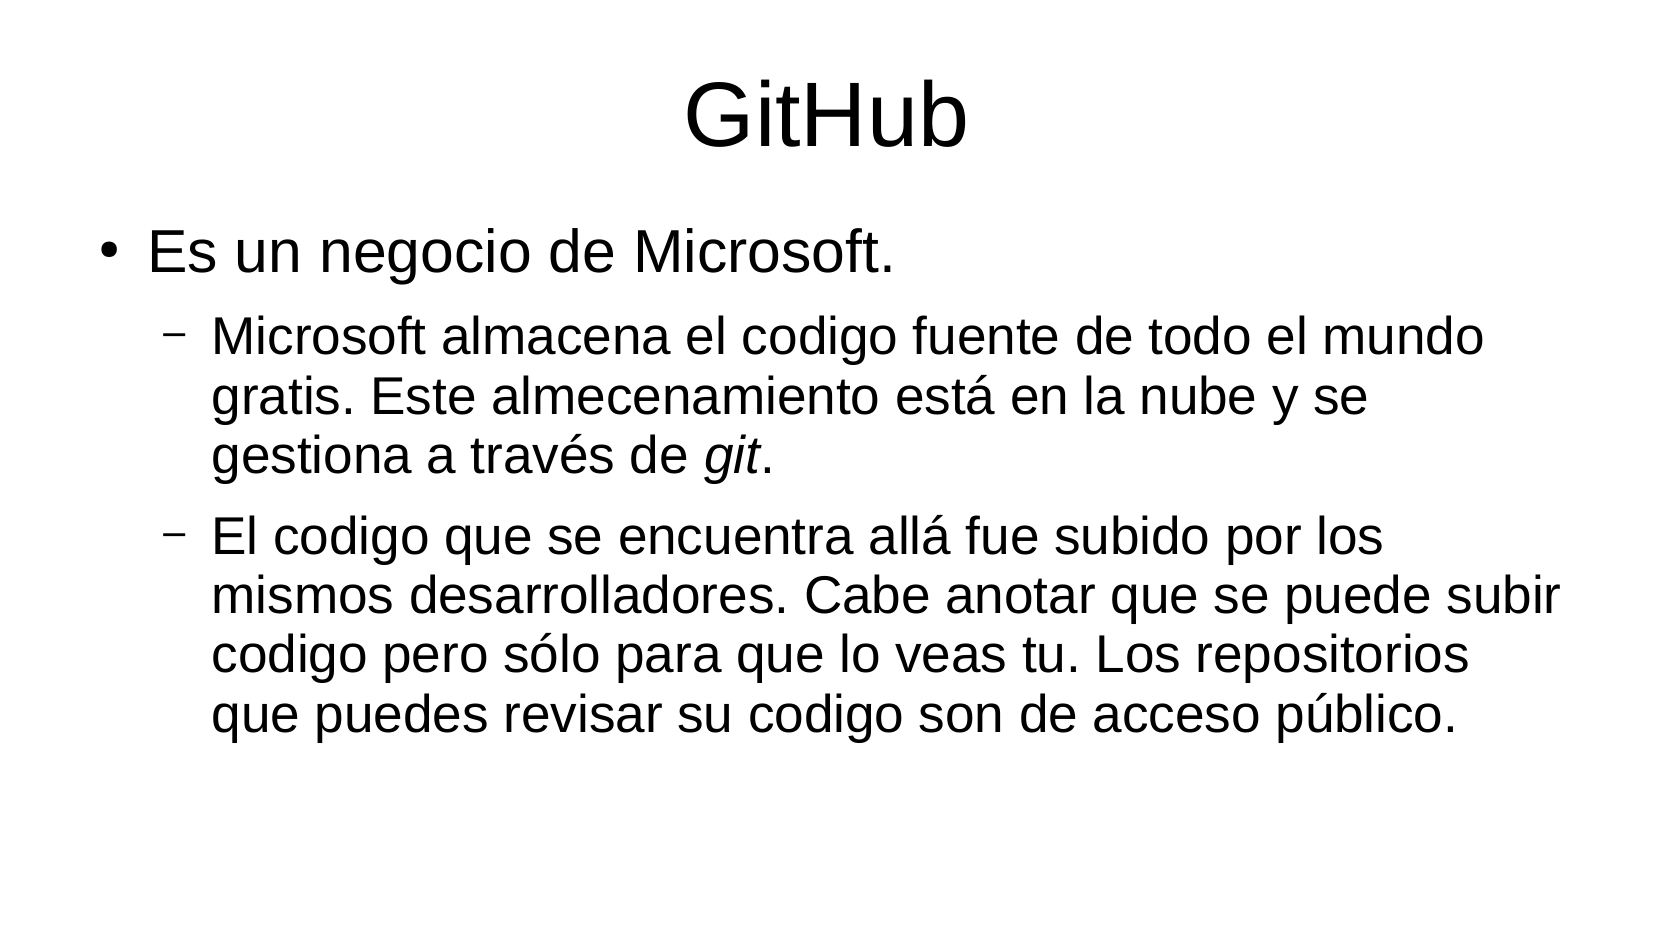

# GitHub
Es un negocio de Microsoft.
Microsoft almacena el codigo fuente de todo el mundo gratis. Este almecenamiento está en la nube y se gestiona a través de git.
El codigo que se encuentra allá fue subido por los mismos desarrolladores. Cabe anotar que se puede subir codigo pero sólo para que lo veas tu. Los repositorios que puedes revisar su codigo son de acceso público.